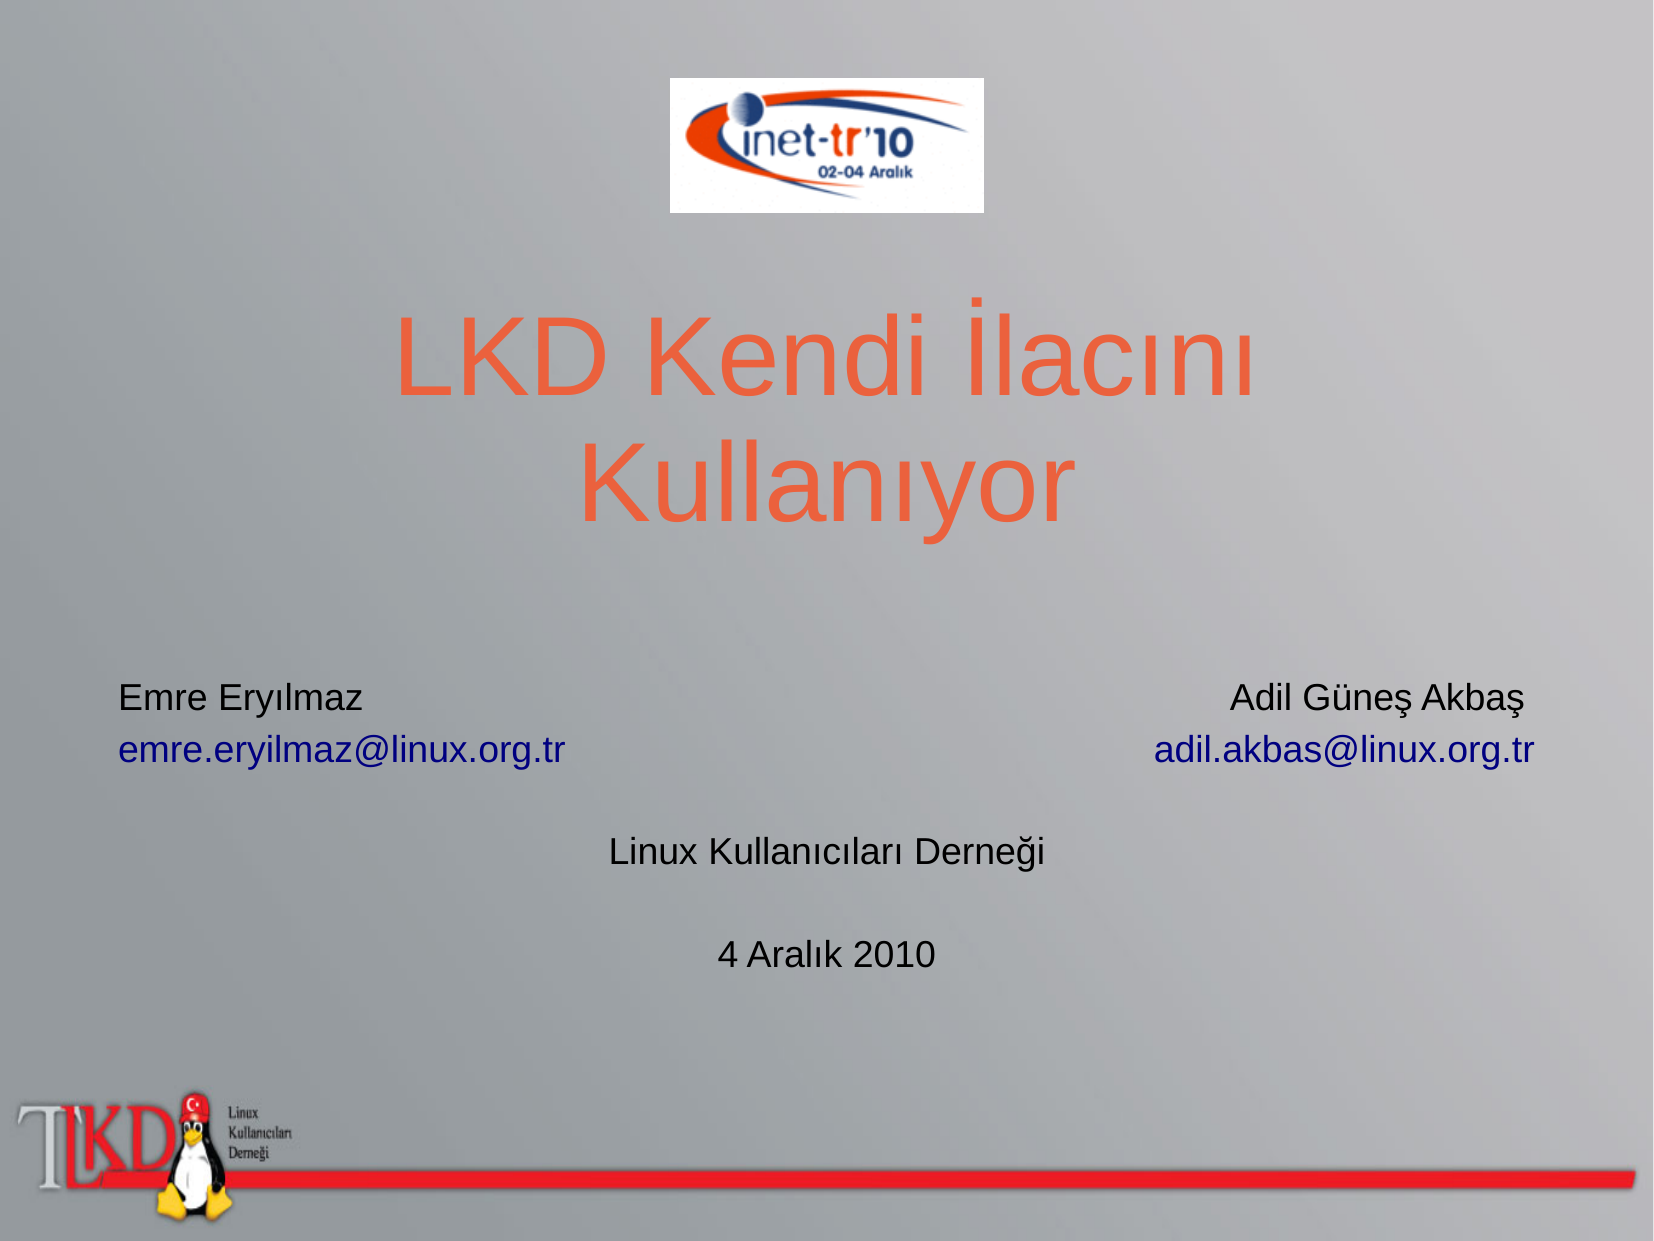

LKD Kendi İlacını Kullanıyor
Emre Eryılmaz Adil Güneş Akbaş
emre.eryilmaz@linux.org.tr adil.akbas@linux.org.tr
Linux Kullanıcıları Derneği
4 Aralık 2010